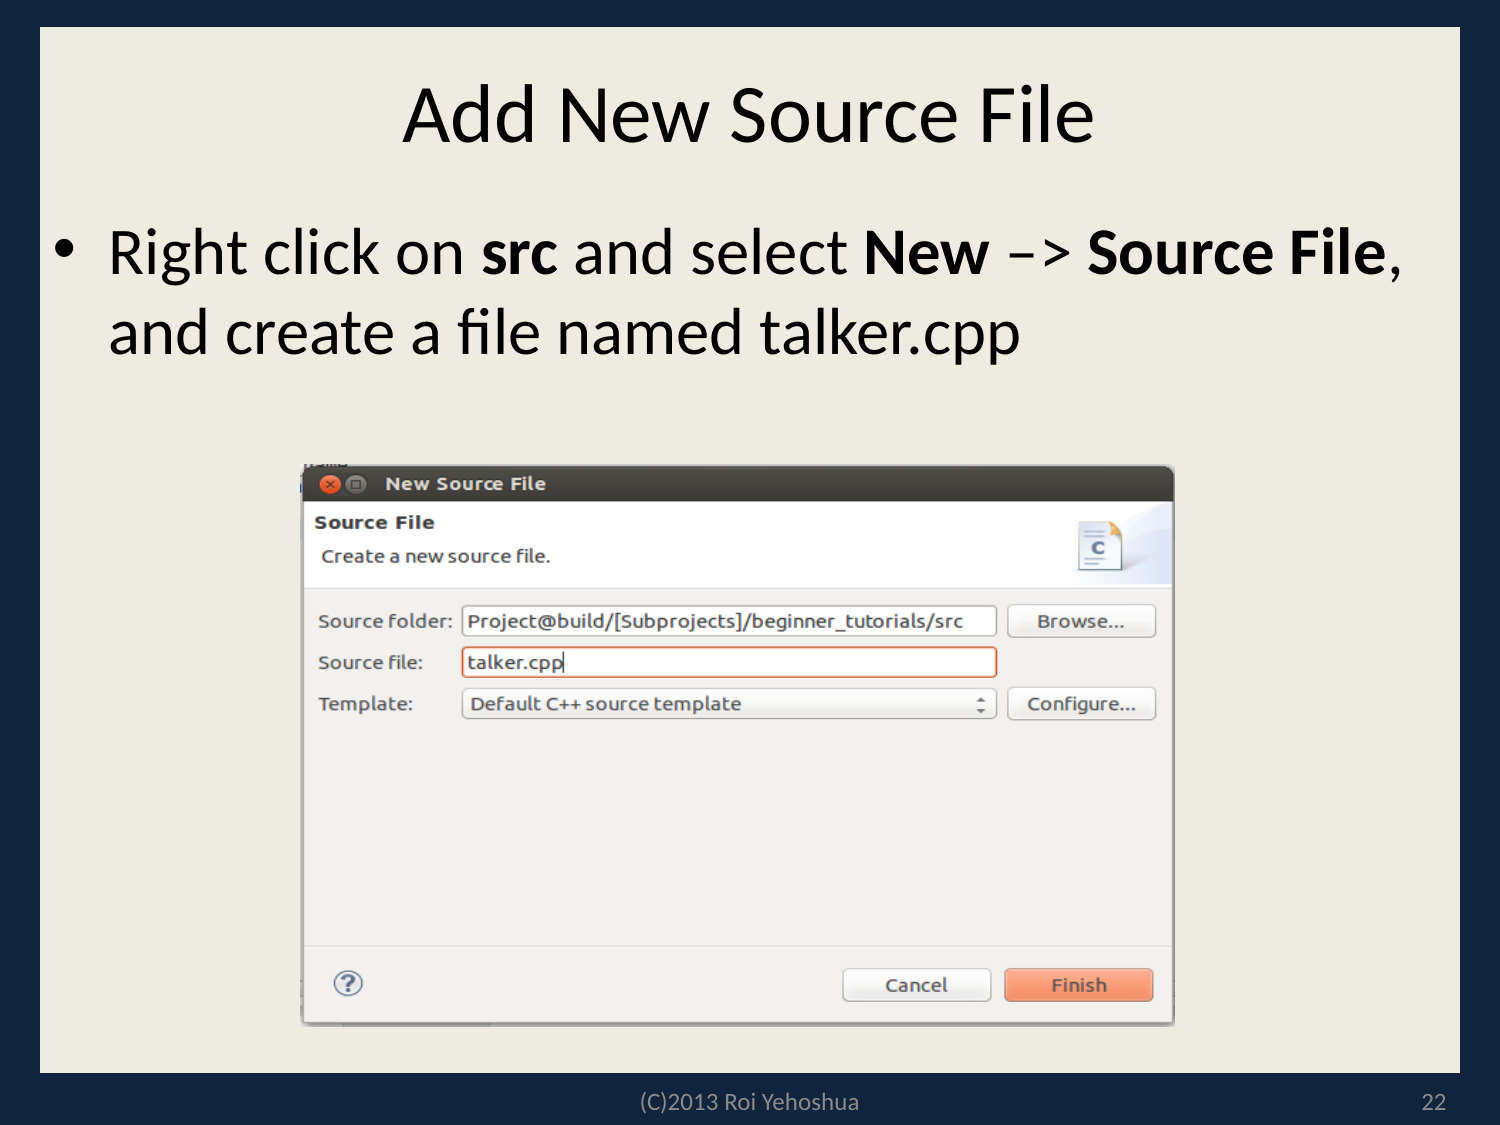

# Add New Source File
Right click on src and select New –> Source File, and create a file named talker.cpp
(C)2013 Roi Yehoshua